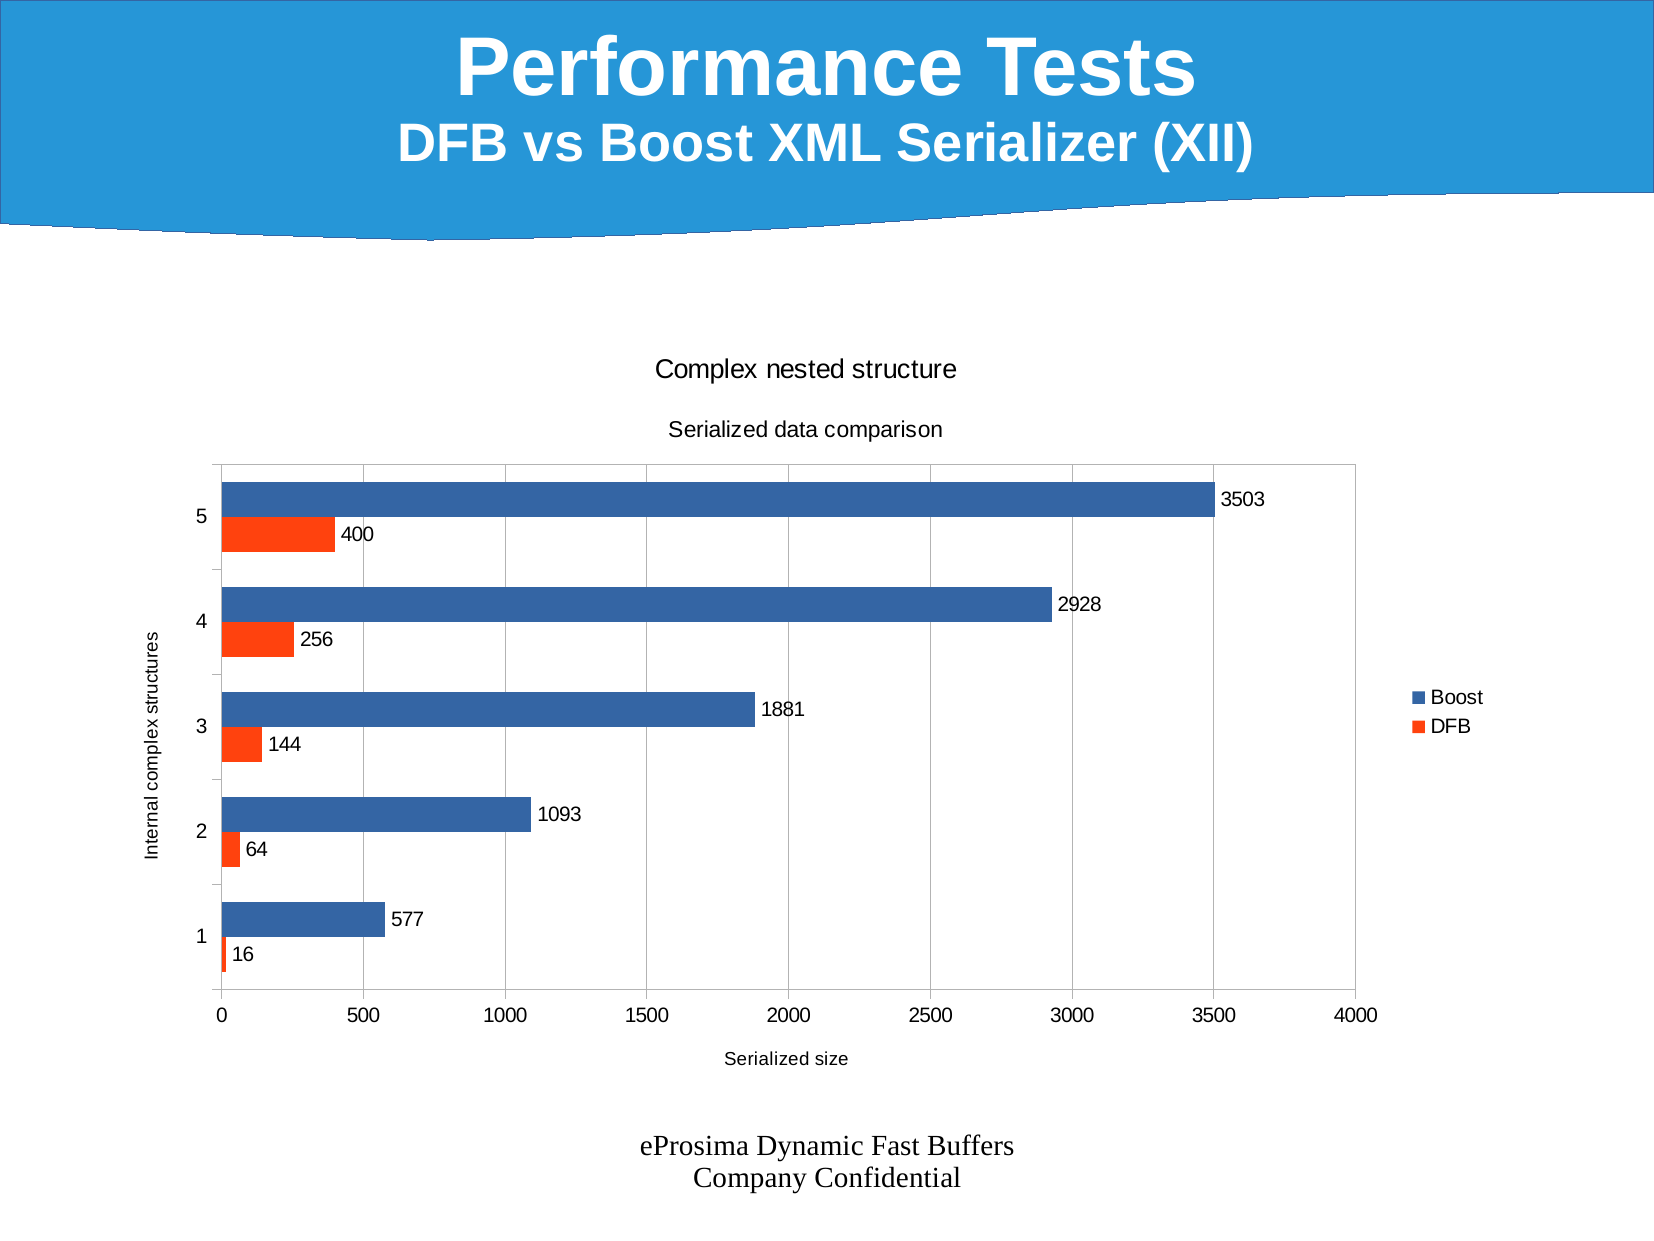

Performance Tests
DFB vs Boost XML Serializer (XII)
### Chart: Complex nested structure
Serialized data comparison
| Category | DFB | Boost |
|---|---|---|
| 1 | 16.0 | 577.0 |
| 2 | 64.0 | 1093.0 |
| 3 | 144.0 | 1881.0 |
| 4 | 256.0 | 2928.0 |
| 5 | 400.0 | 3503.0 |eProsima Dynamic Fast Buffers